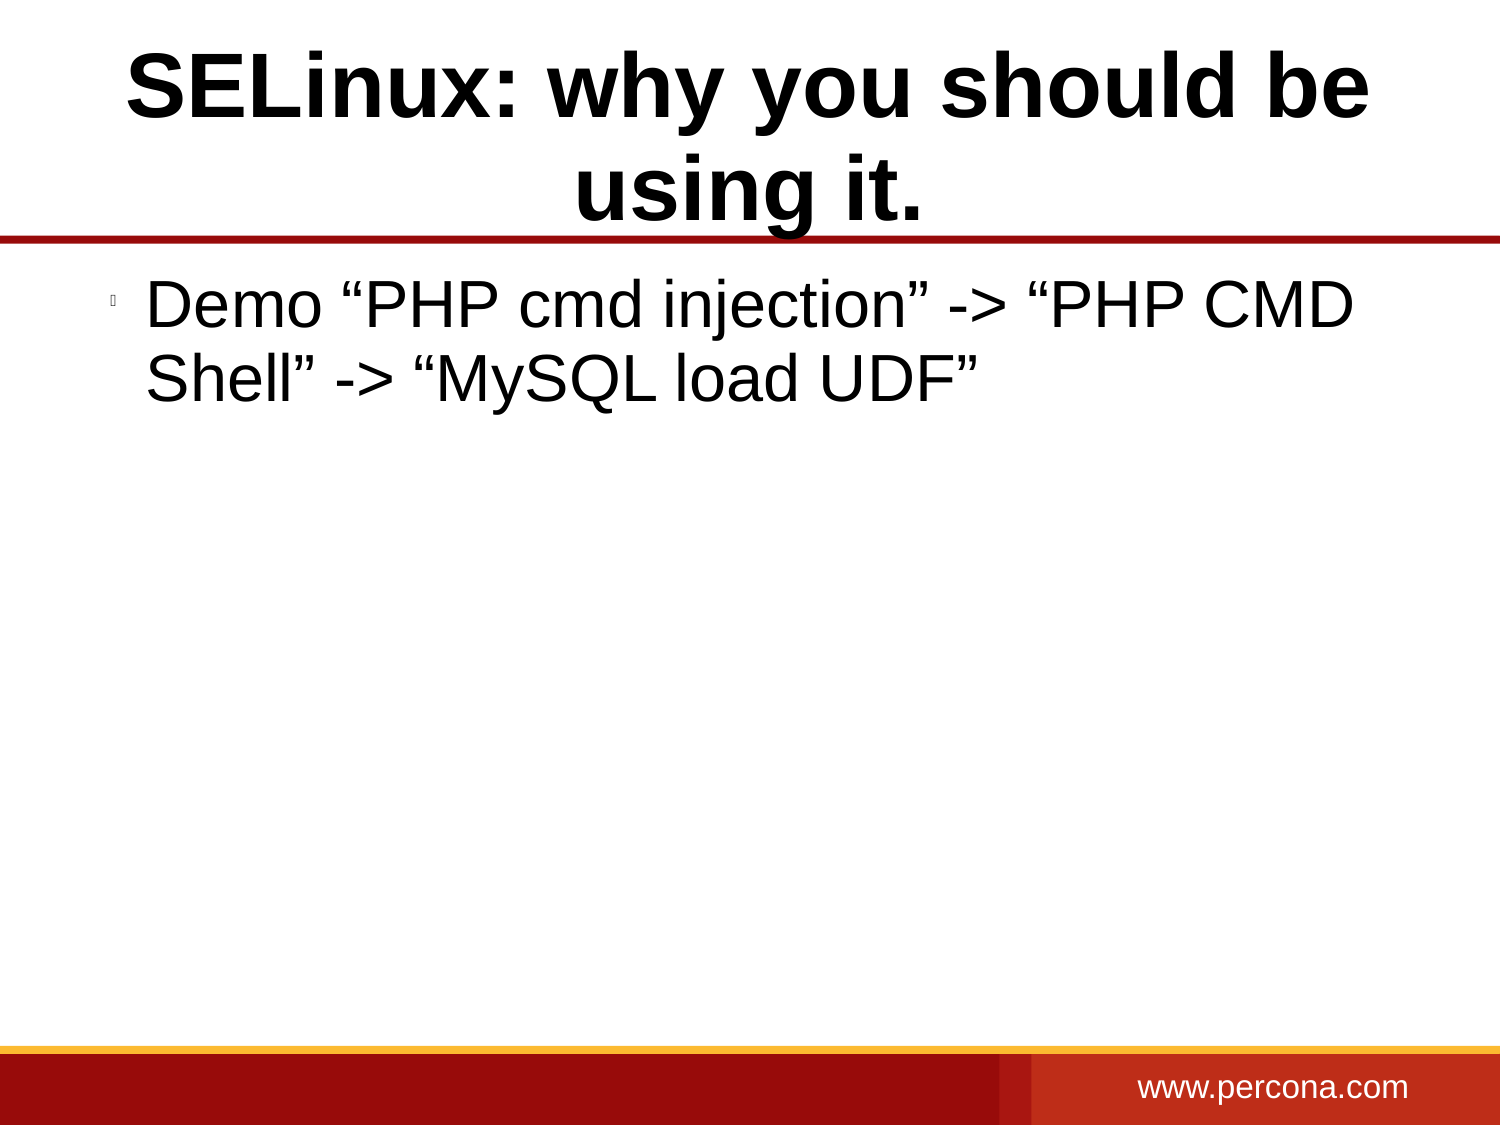

SELinux: why you should be using it.
Demo “PHP cmd injection” -> “PHP CMD Shell” -> “MySQL load UDF”